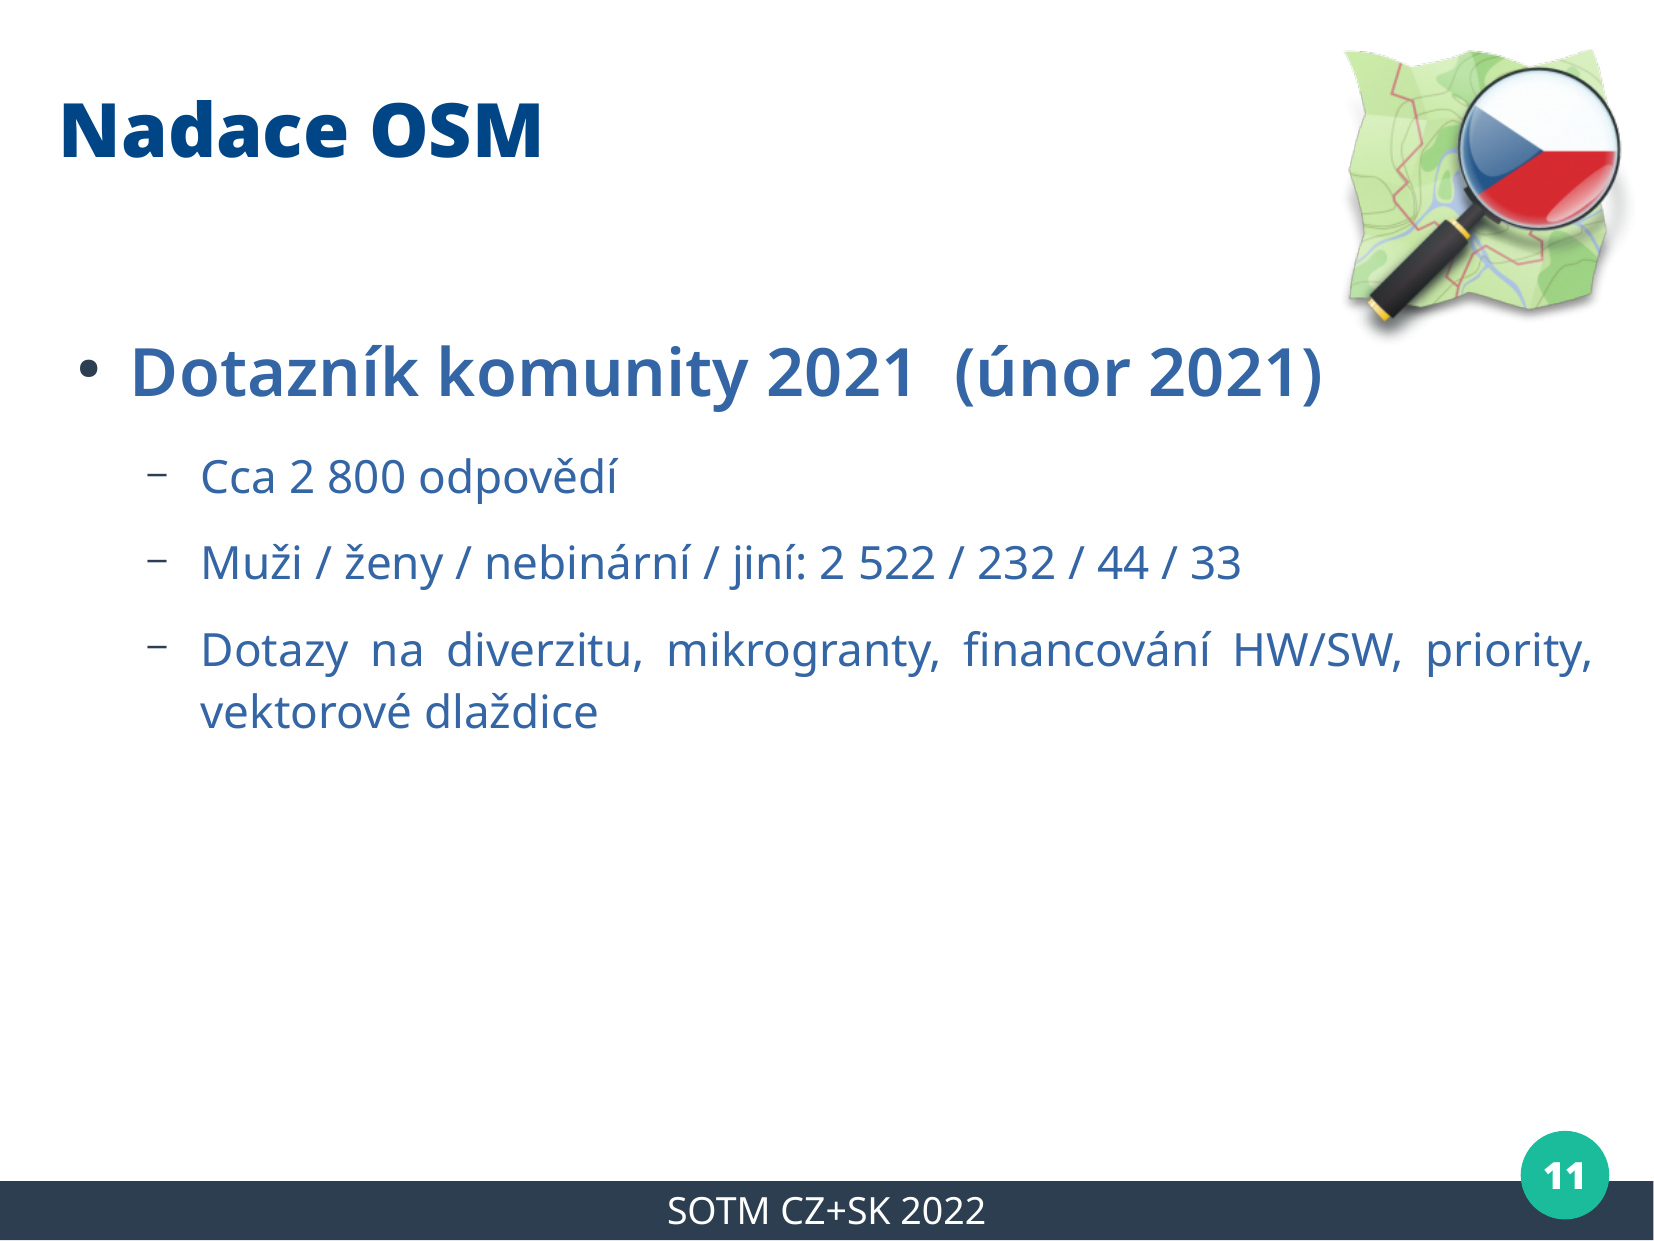

# Nadace OSM
Dotazník komunity 2021 (únor 2021)
Cca 2 800 odpovědí
Muži / ženy / nebinární / jiní: 2 522 / 232 / 44 / 33
Dotazy na diverzitu, mikrogranty, financování HW/SW, priority, vektorové dlaždice
11
SOTM CZ+SK 2022